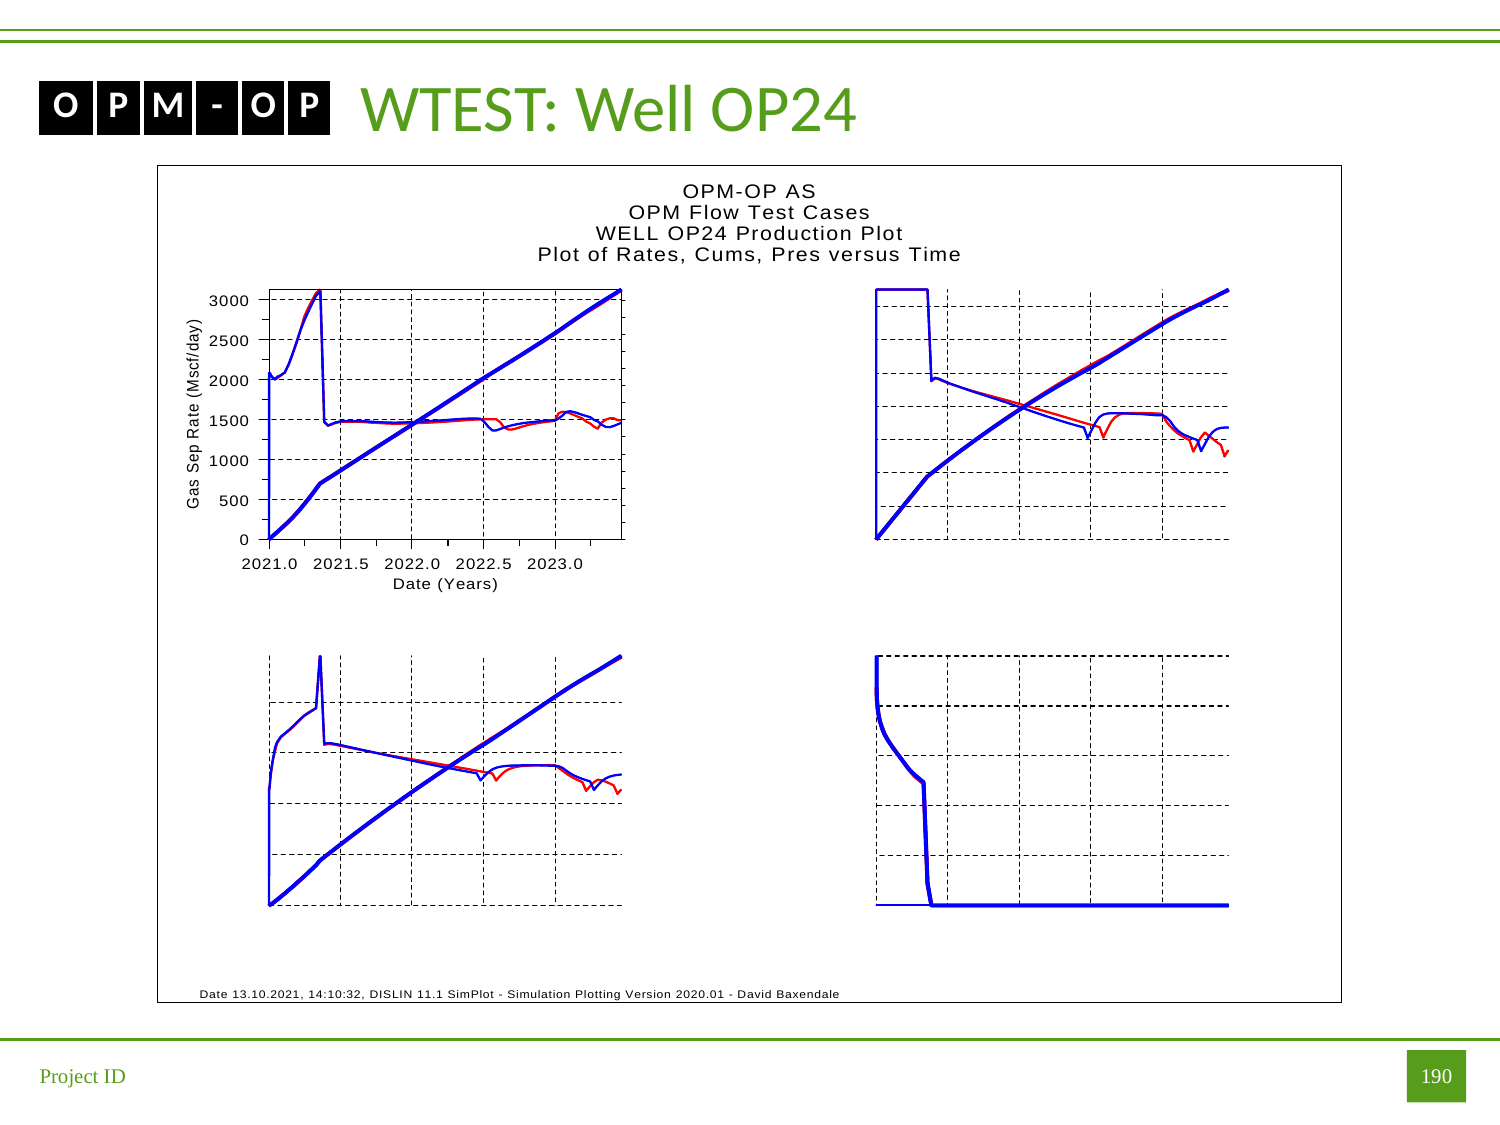

# WTEST: well OP24
Project ID
190